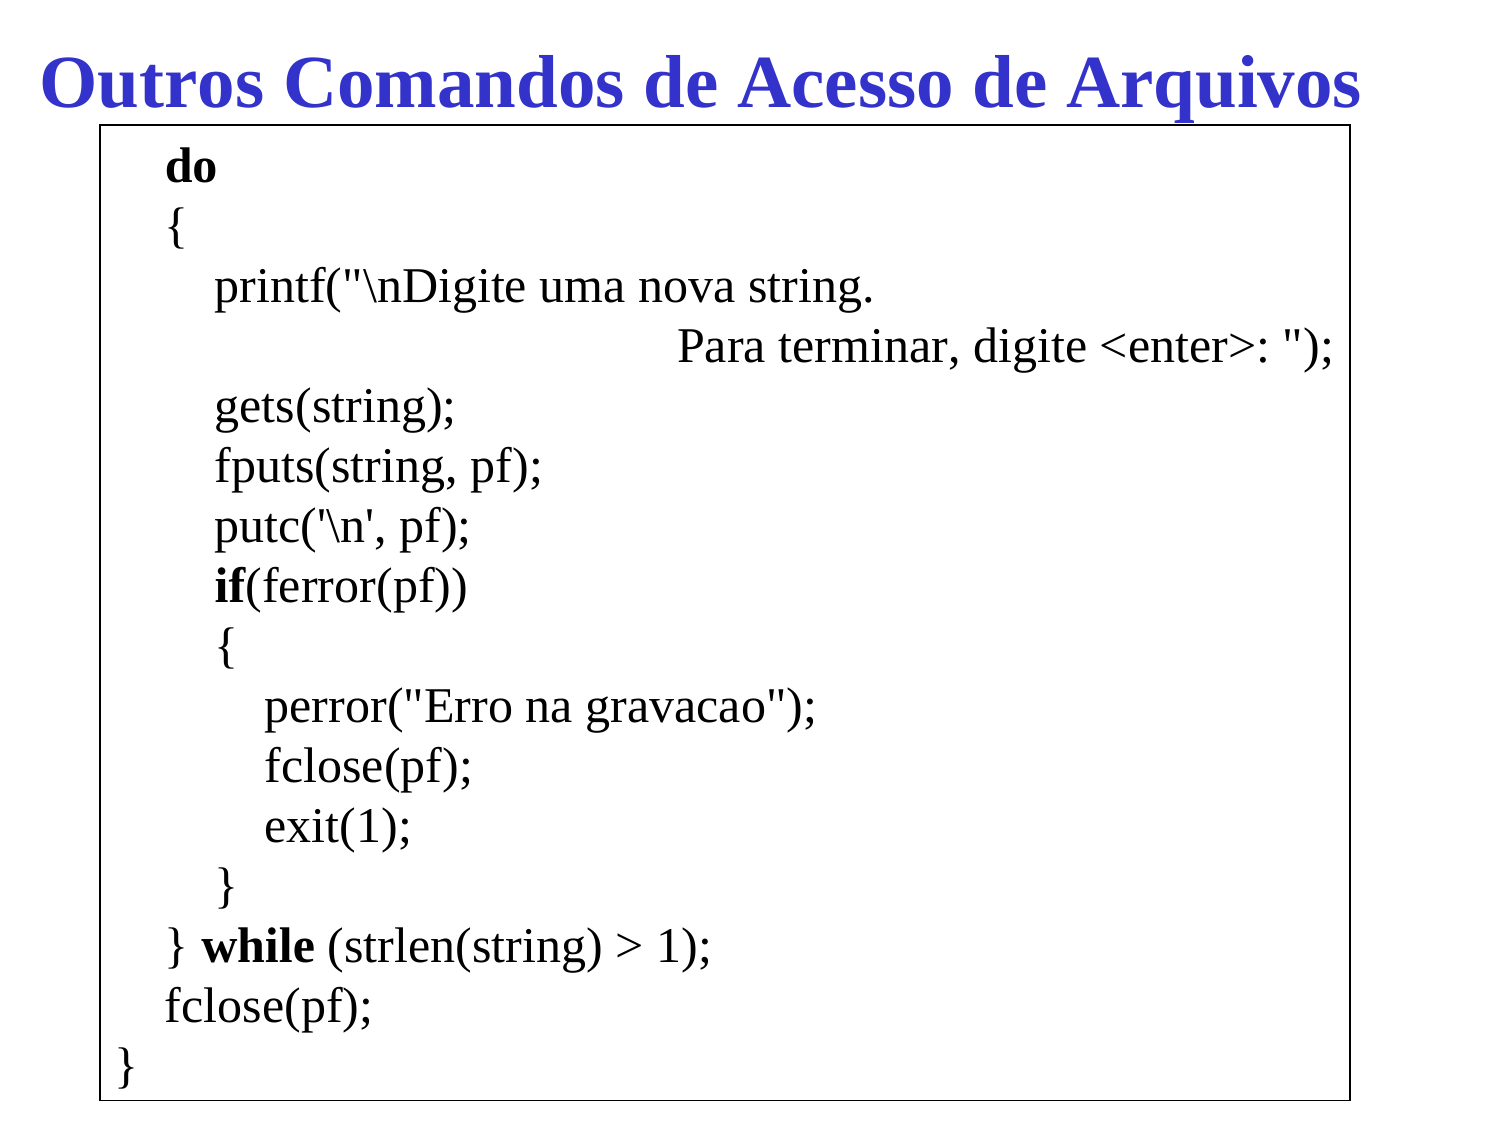

Outros Comandos de Acesso de Arquivos
 do
 {
 printf("\nDigite uma nova string.
 Para terminar, digite <enter>: ");
 gets(string);
 fputs(string, pf);
 putc('\n', pf);
 if(ferror(pf))
 {
 perror("Erro na gravacao");
 fclose(pf);
 exit(1);
 }
 } while (strlen(string) > 1);
 fclose(pf);
}